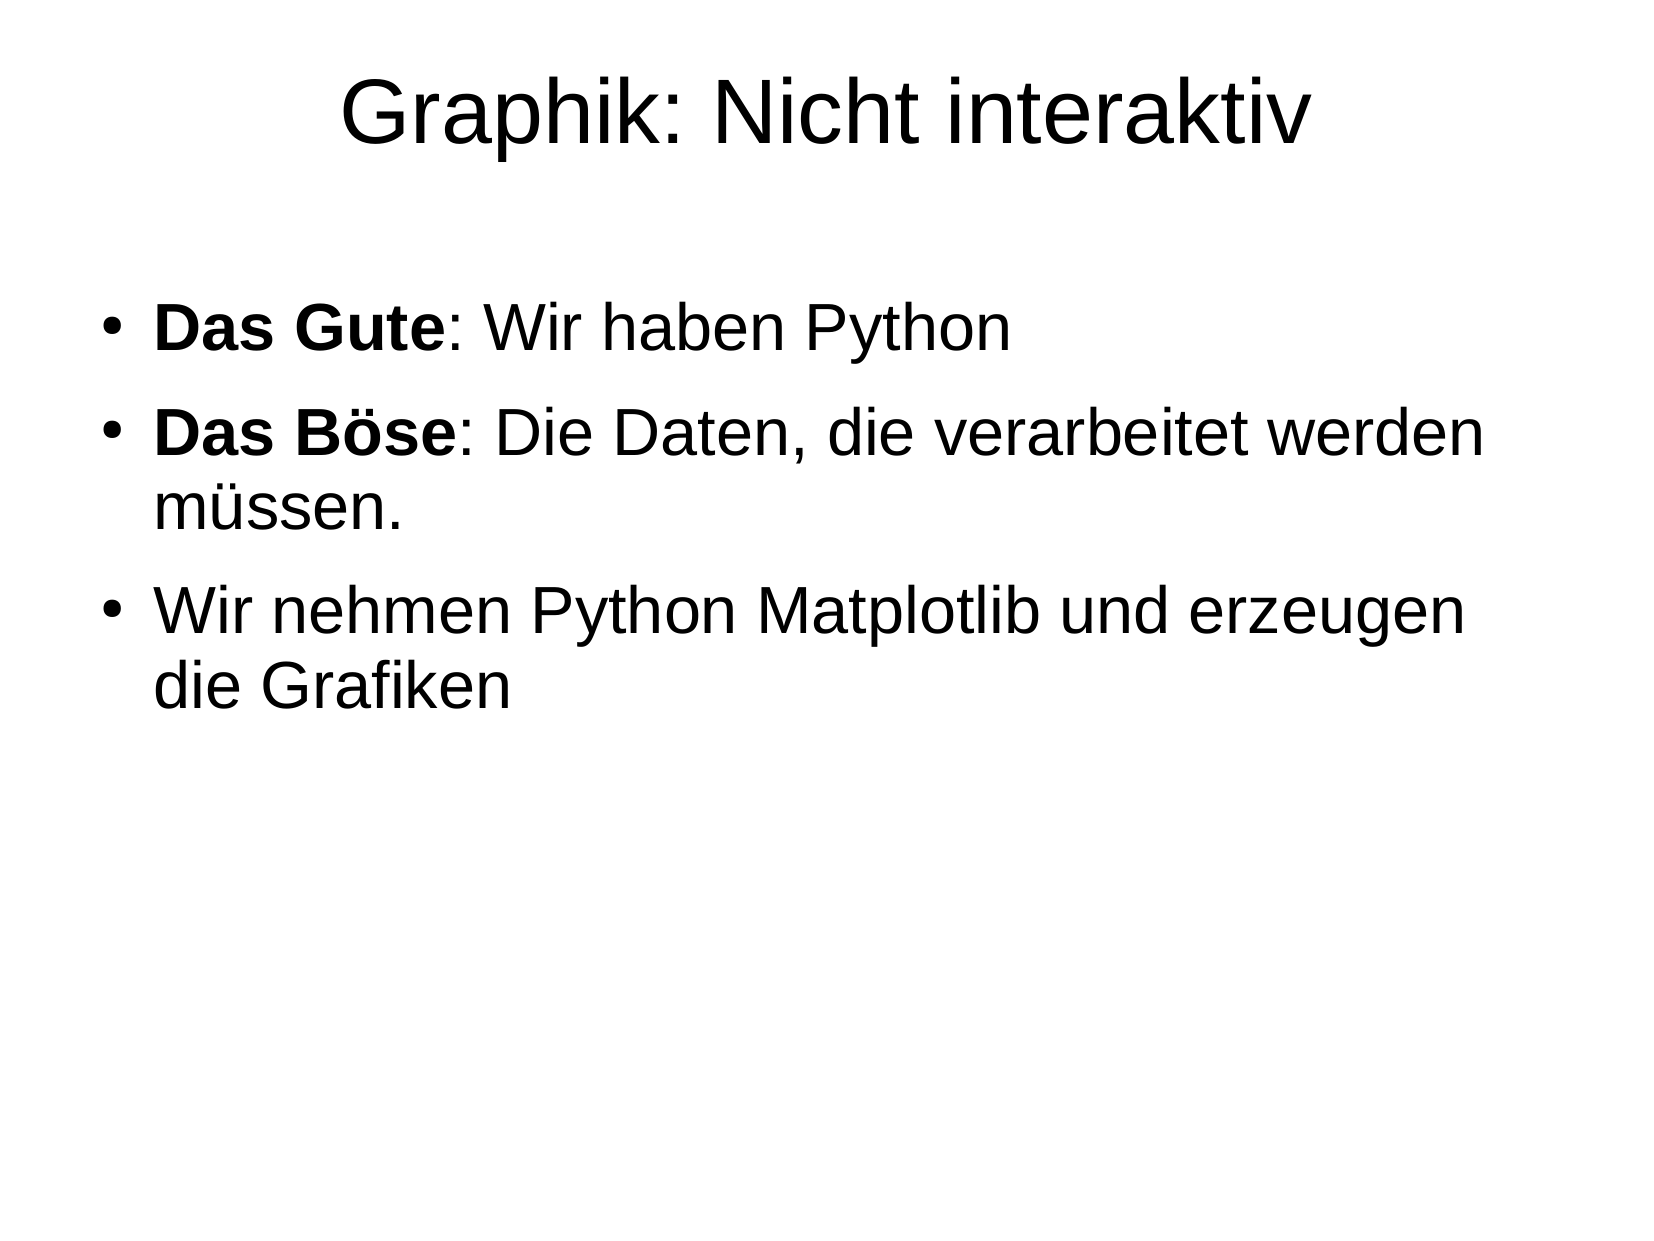

# Graphik: Nicht interaktiv
Das Gute: Wir haben Python
Das Böse: Die Daten, die verarbeitet werden müssen.
Wir nehmen Python Matplotlib und erzeugen die Grafiken